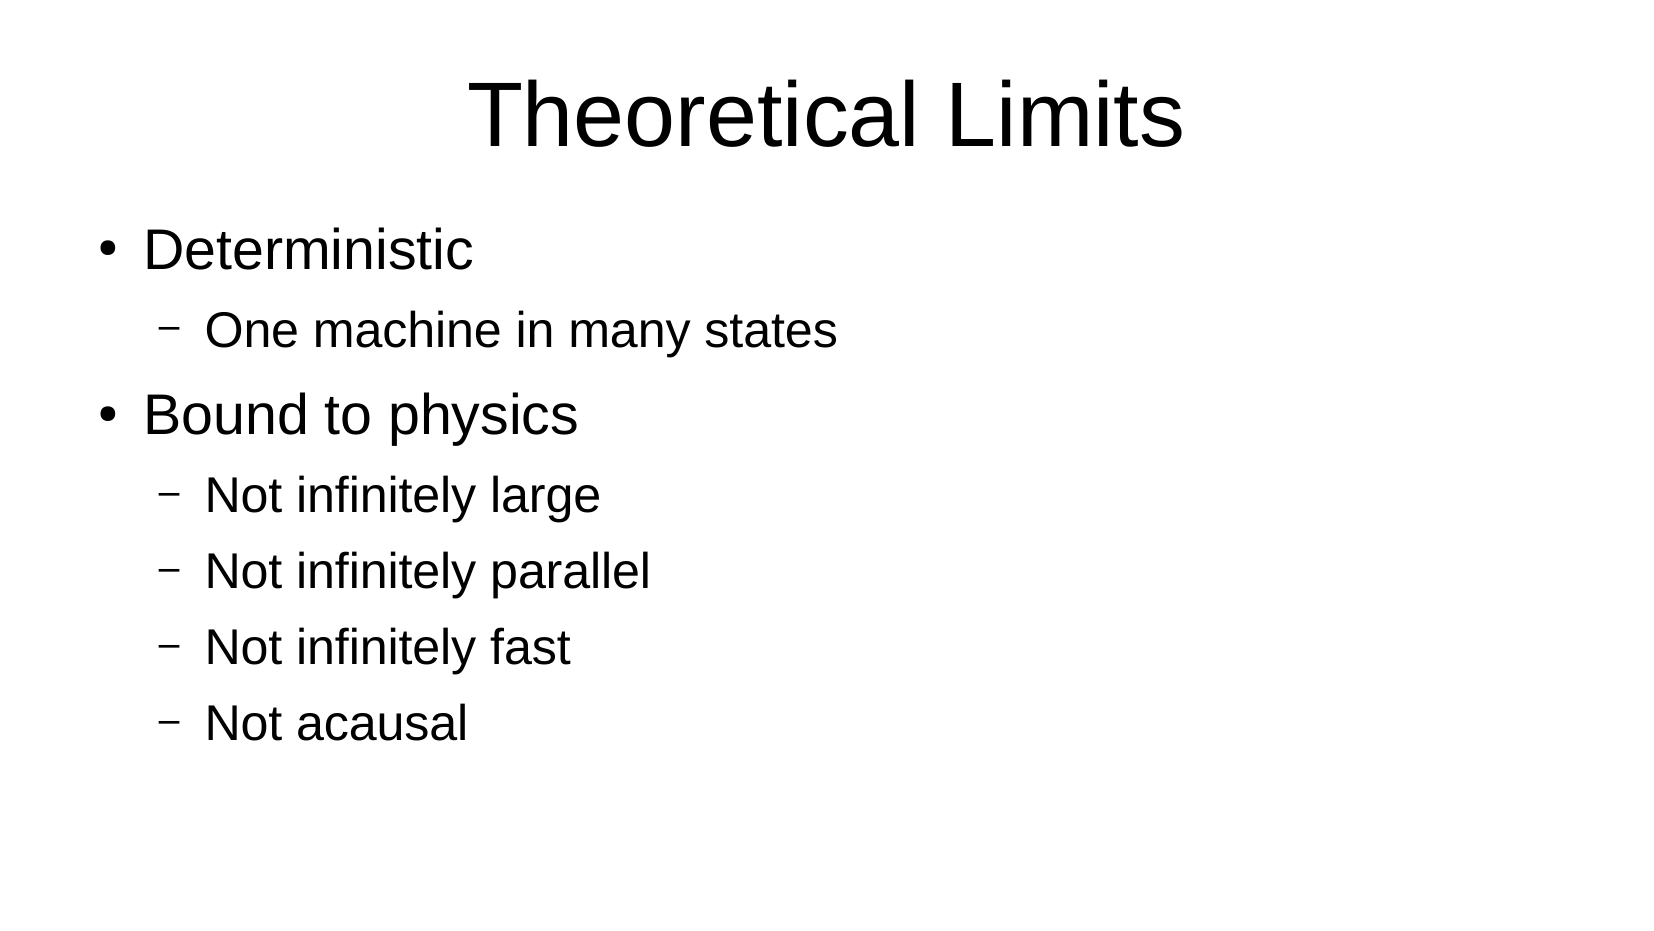

# Theoretical Limits
Deterministic
One machine in many states
Bound to physics
Not infinitely large
Not infinitely parallel
Not infinitely fast
Not acausal